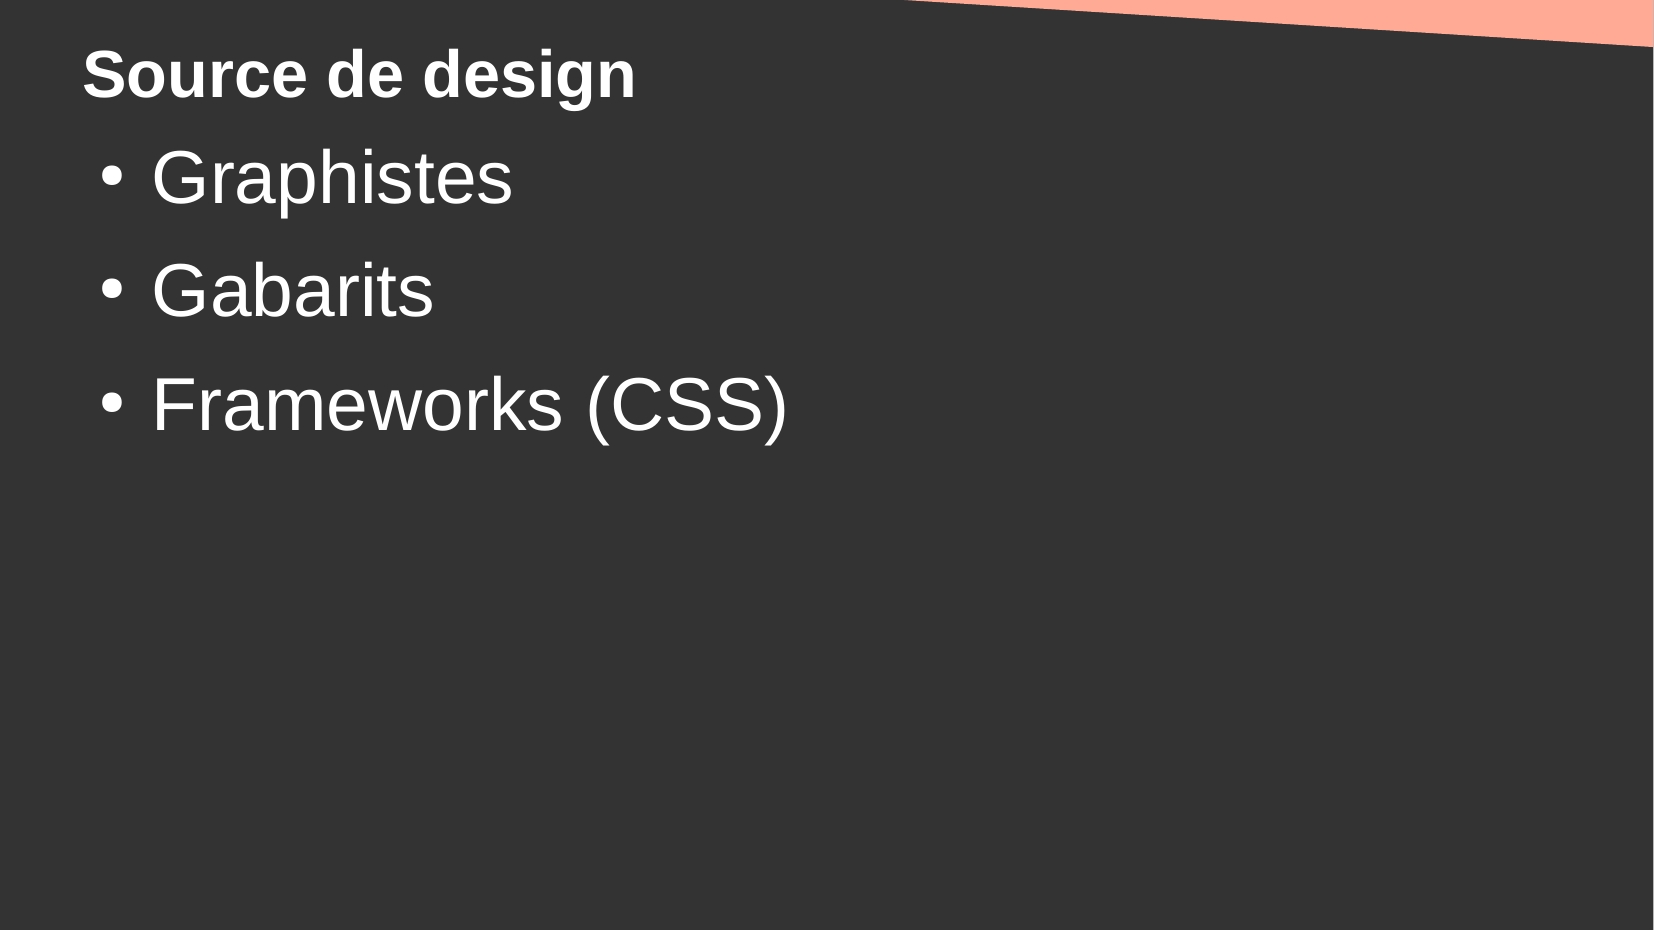

# Source de design
Graphistes
Gabarits
Frameworks (CSS)